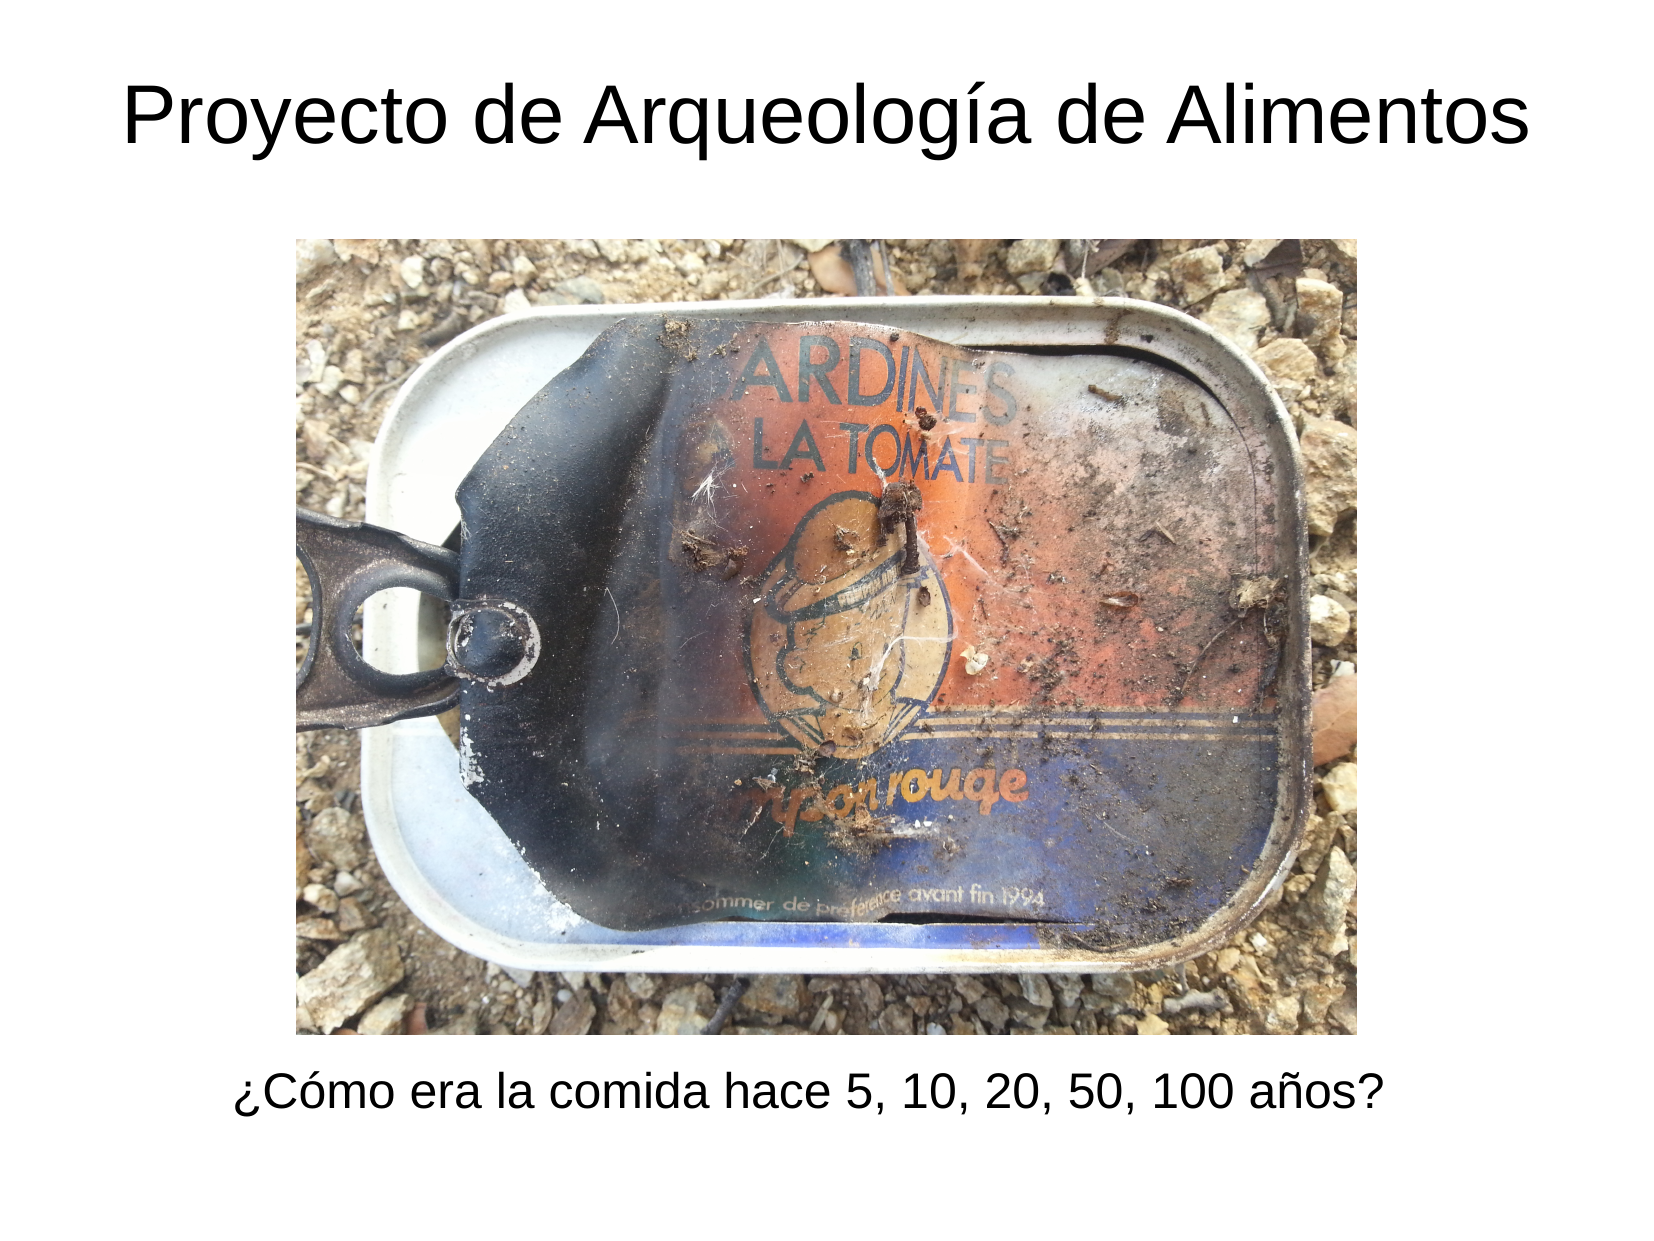

# Proyecto de Arqueología de Alimentos
¿Cómo era la comida hace 5, 10, 20, 50, 100 años?